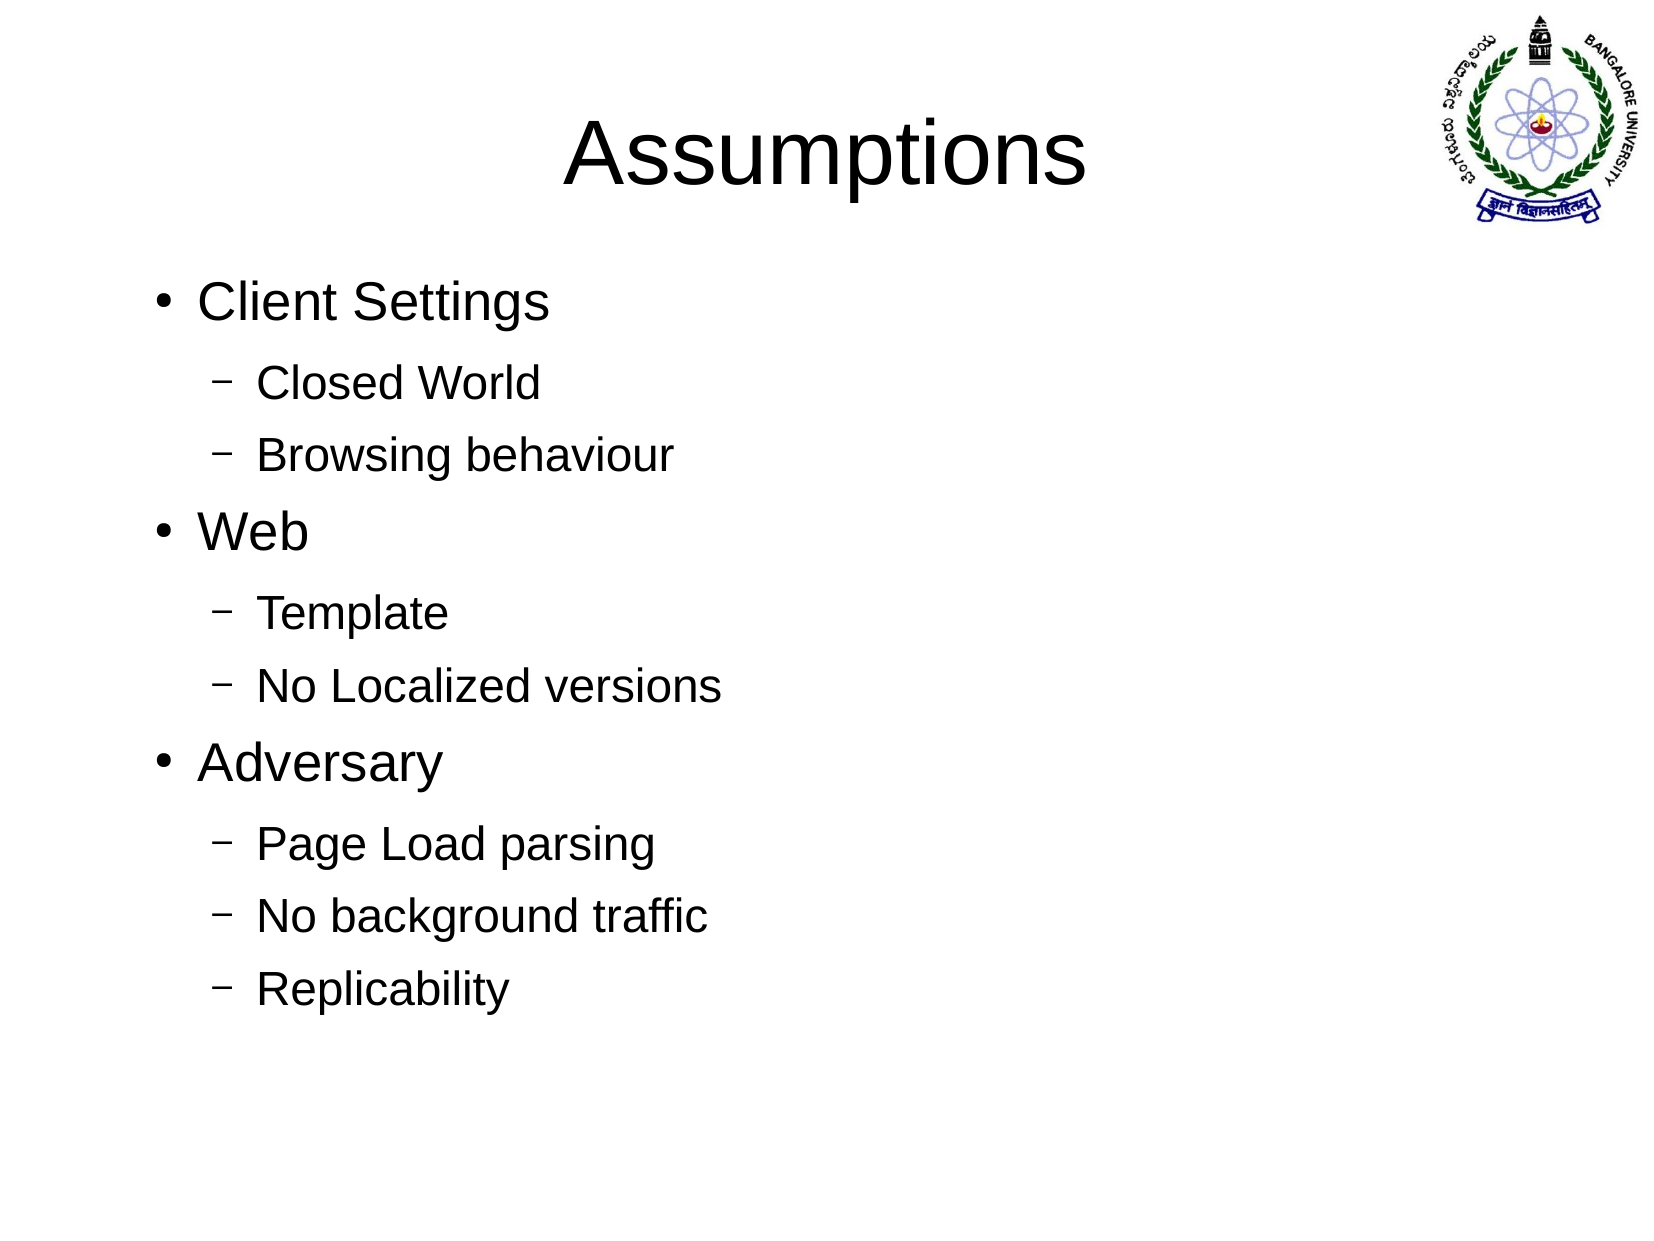

# Assumptions
Client Settings
Closed World
Browsing behaviour
Web
Template
No Localized versions
Adversary
Page Load parsing
No background traffic
Replicability